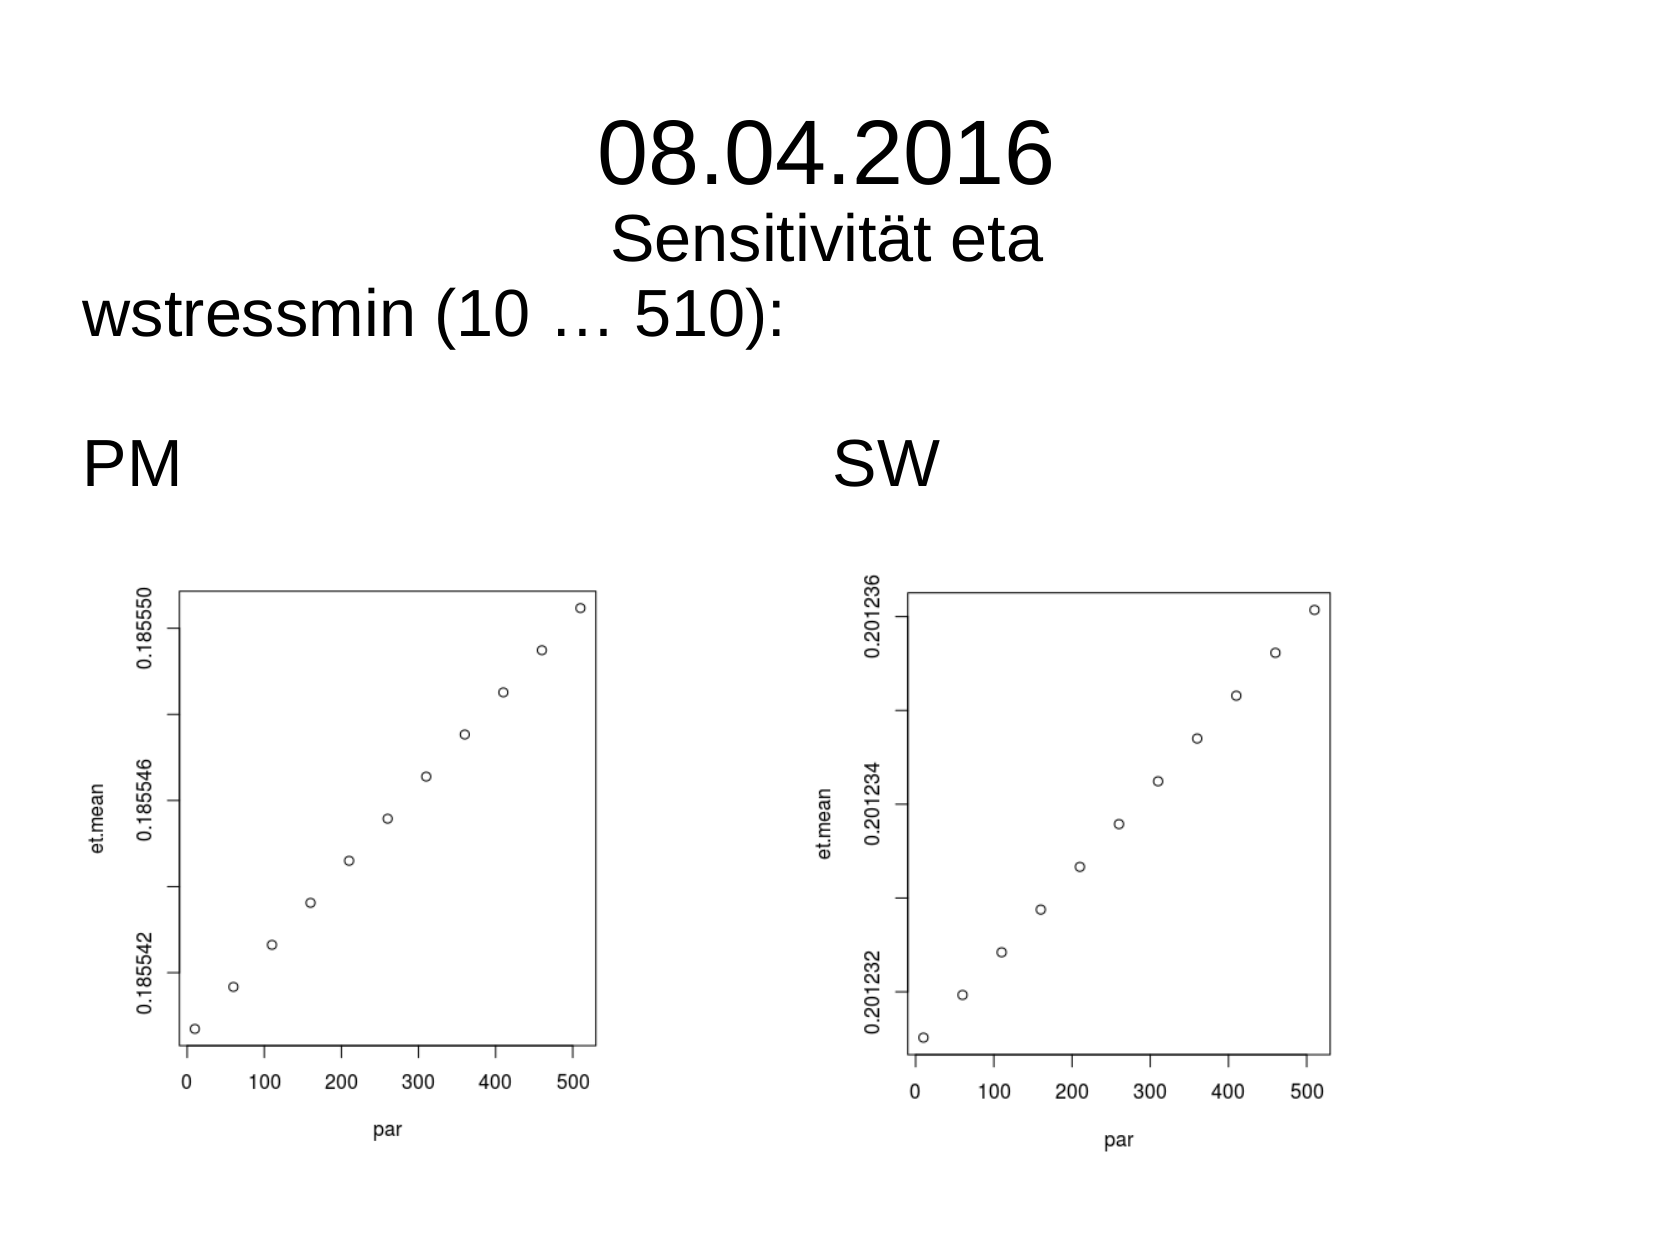

# 08.04.2016
Sensitivität eta
wstressmin (10 … 510):
PM									SW